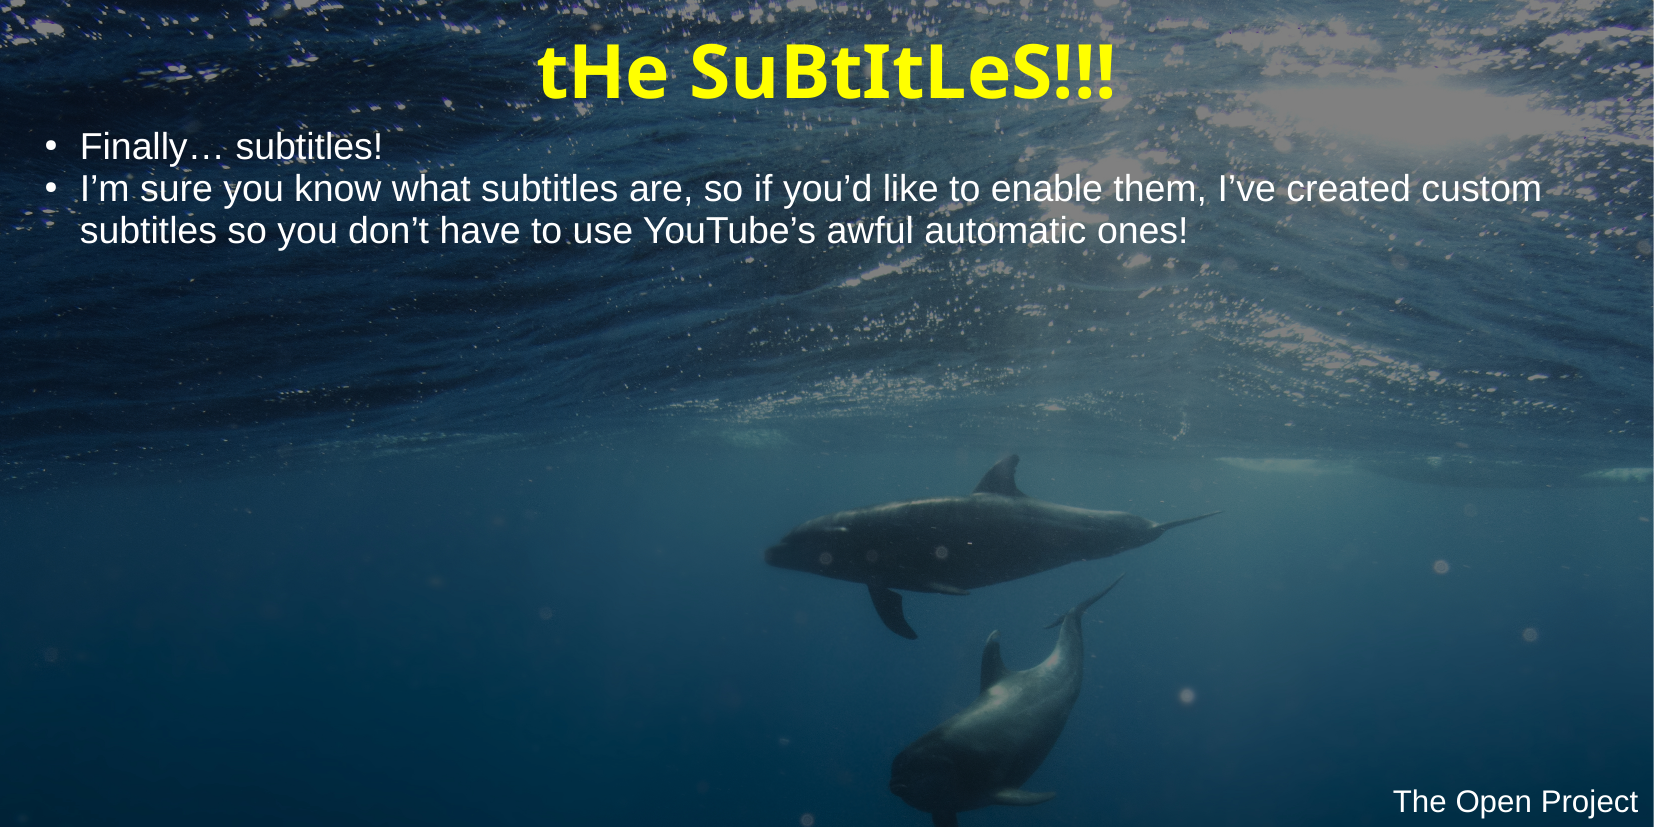

# tHe SuBtItLeS!!!
Finally… subtitles!
I’m sure you know what subtitles are, so if you’d like to enable them, I’ve created custom subtitles so you don’t have to use YouTube’s awful automatic ones!
The Open Project